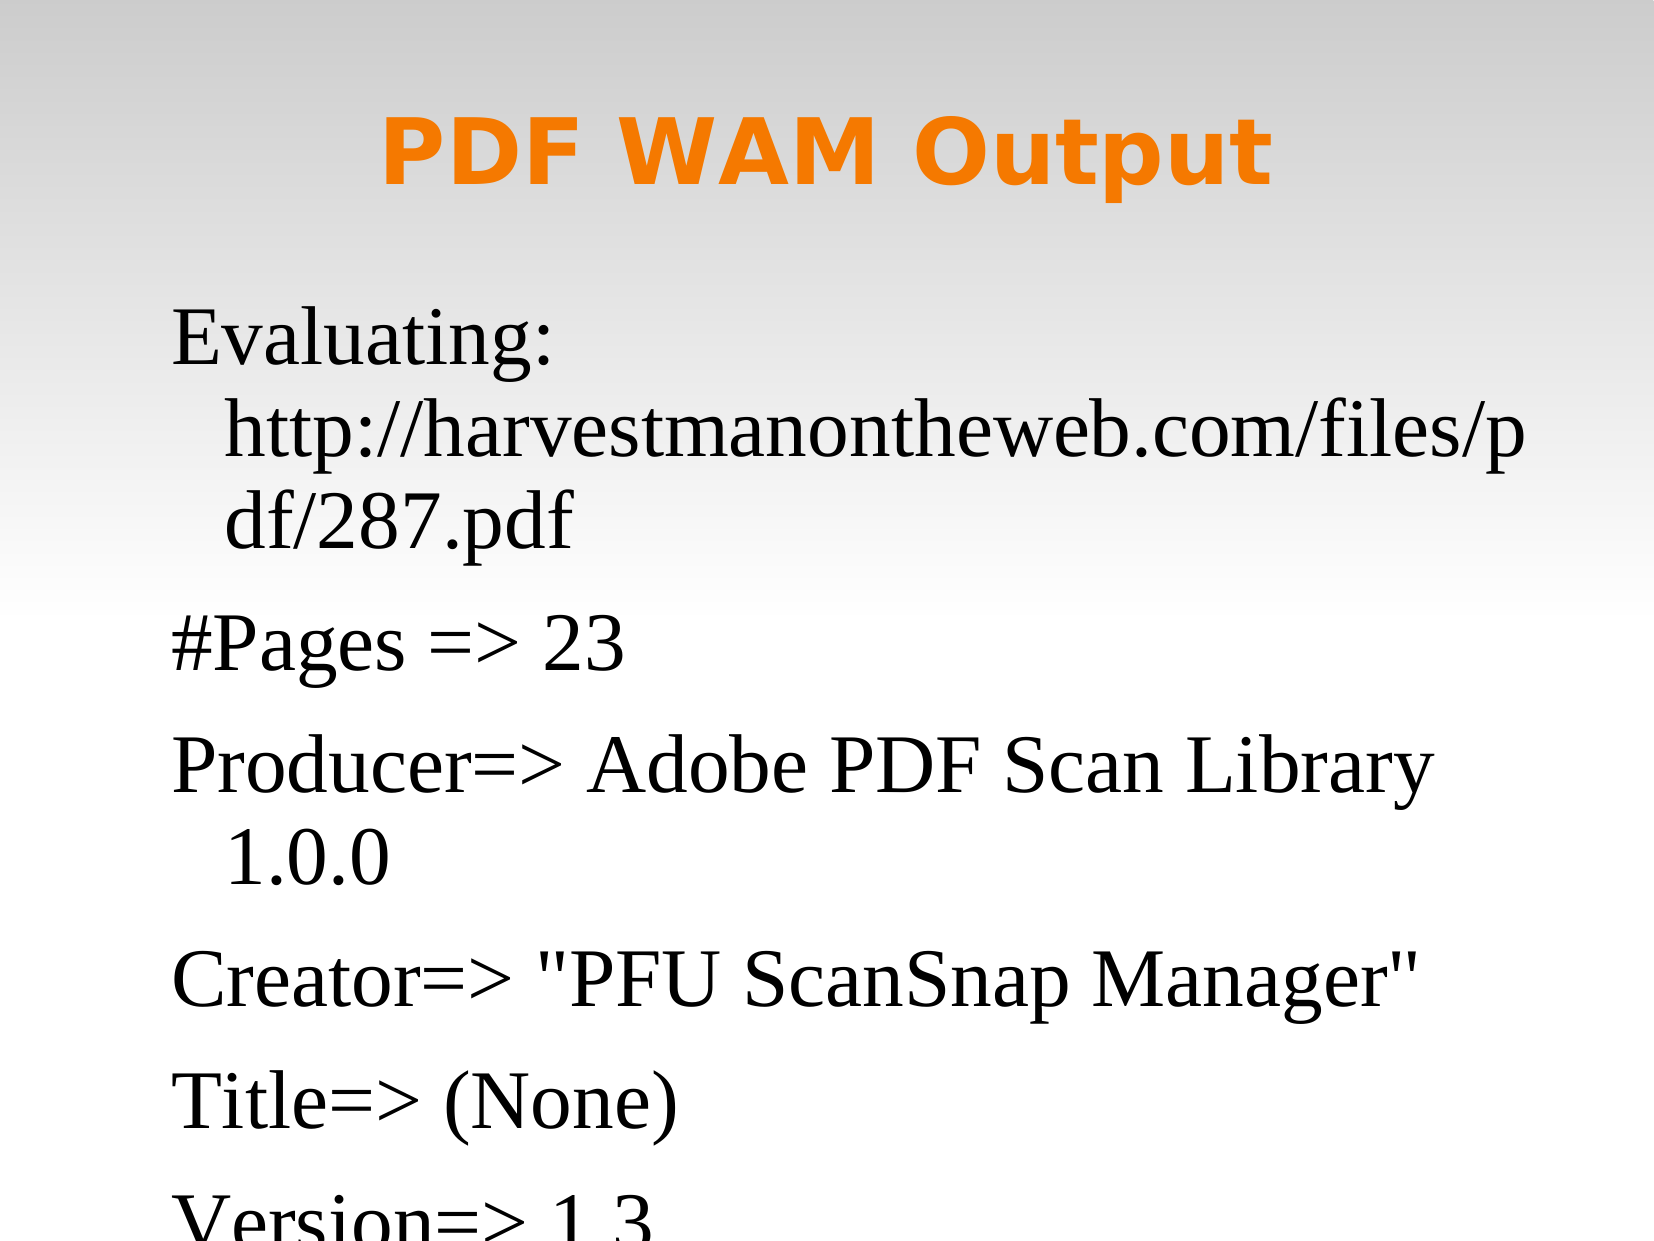

# PDF WAM Output
Evaluating: http://harvestmanontheweb.com/files/pdf/287.pdf
#Pages => 23
Producer=> Adobe PDF Scan Library 1.0.0
Creator=> "PFU ScanSnap Manager"
Title=> (None)
Version=> 1.3
Has structure tree=> False
Has forms=> False
Has bookmarks=> False
Scan check: found scan producer!
Warning: document has no headers!
Processed in 0.05 seconds
{'EIAO.A.15.3.1.4.PDF.1.1': {(0, 1): 1}, 'EIAO.A.15.1.1.4.PDF.1.1': {(0, 1): 0}, 'EIAO.A.0.0.0.4.PDF.5.1': {(0, 1): 0}, 'EIAO.A.0.0.0.4.PDF.8.1': {(0, 1): 0}, 'EIAO.A.10.3.1.4.PDF.1.1': {(0, 1): 0}, 'EIAO.A.10.4.1.4.PDF.1.1': {(0, 1): 0}, 'EIAO.A.0.0.0.4.PDF.9.1': {(0, 1): 0}, 'EIAO.A.10.3.2.4.PDF.1.1': {(0, 1): 0}, 'EIAO.A.0.0.0.4.PDF.1.1': {(0, 1): '1.3'}, 'EIAO.A.0.0.0.4.PDF.2.1': {(0, 1): u'"PFU ScanSnap Manager"'}, 'EIAO.A.0.0.0.4.PDF.7.1': {(0, 1): 0}, 'EIAO.A.0.0.0.4.PDF.6.1': {(0, 1): 0}, 'EIAO.A.10.13.3.4.PDF.1.1': {(0, 1): 0}, 'EIAO.A.10.10.3.4.PDF.1.1': {(0, 1): 1}, 'EIAO.A.10.3.5.4.PDF.1.1': {(0, 1): 1}, 'EIAO.A.10.8.1.4.PDF.1.1': {(0, 1): 1}, 'EIAO.A.0.0.0.4.PDF.3.1': {(0, 1): u'Adobe PDF Scan Library 1.0.0'}, 'EIAO.A.15.2.1.4.PDF.1.1': {(0, 1): 1}}